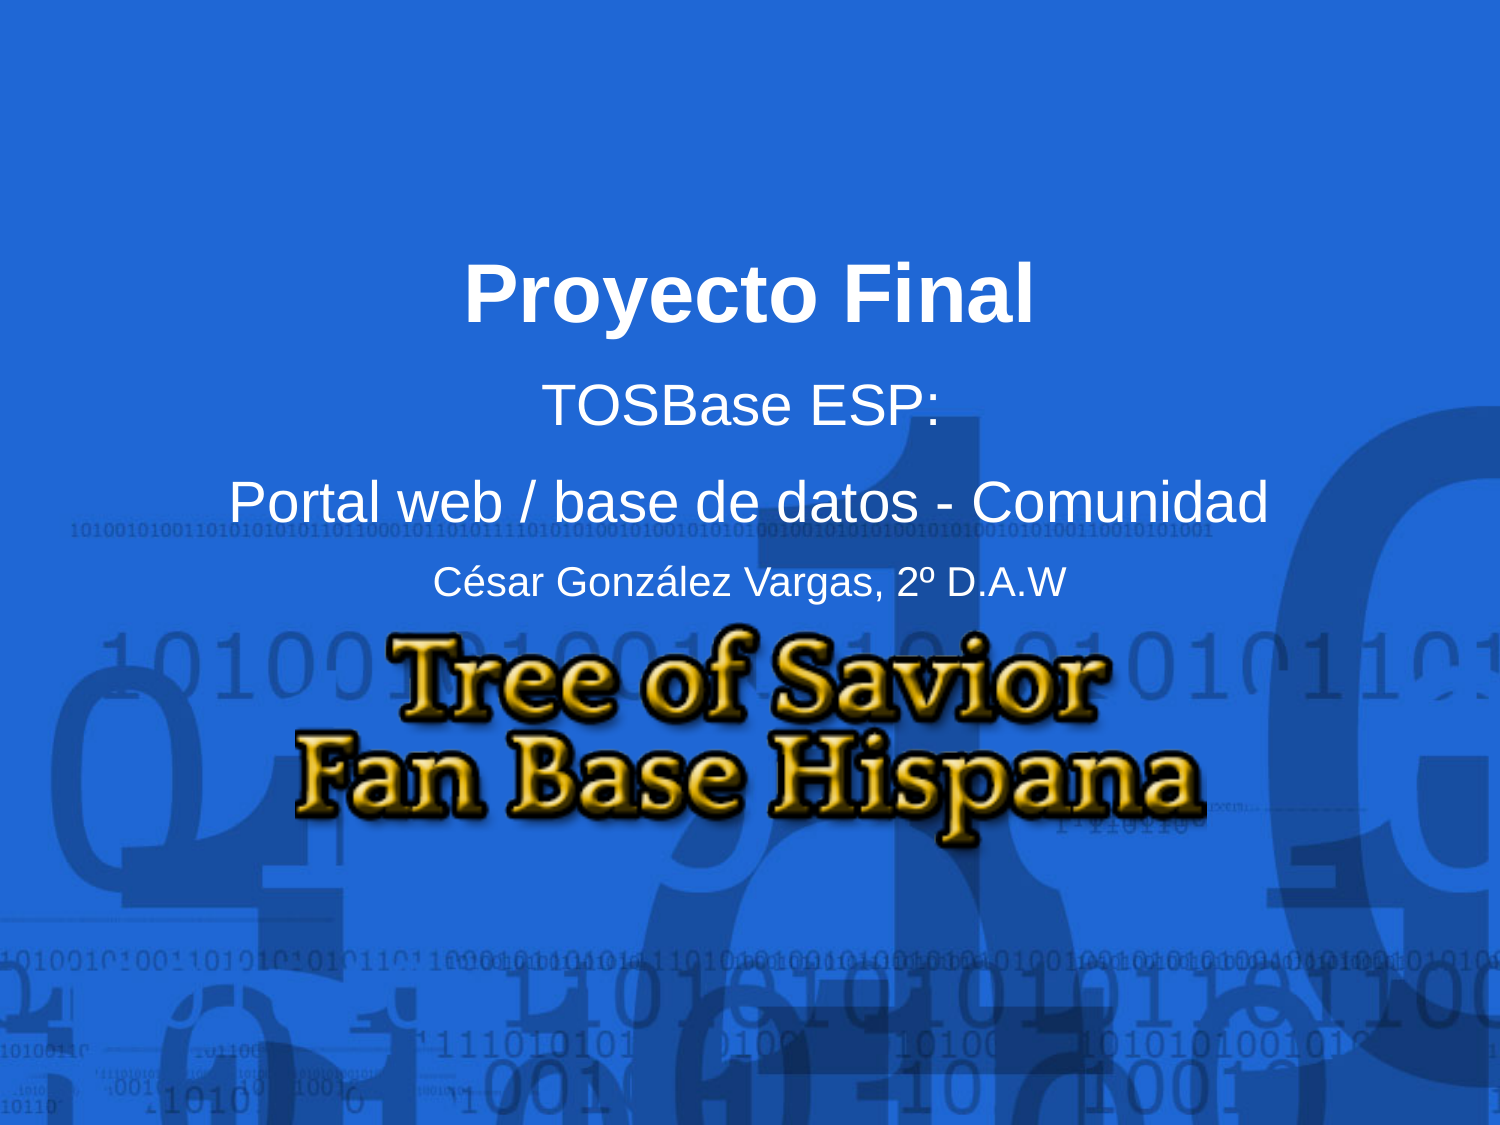

# Proyecto Final TOSBase ESP: Portal web / base de datos - Comunidad César González Vargas, 2º D.A.W